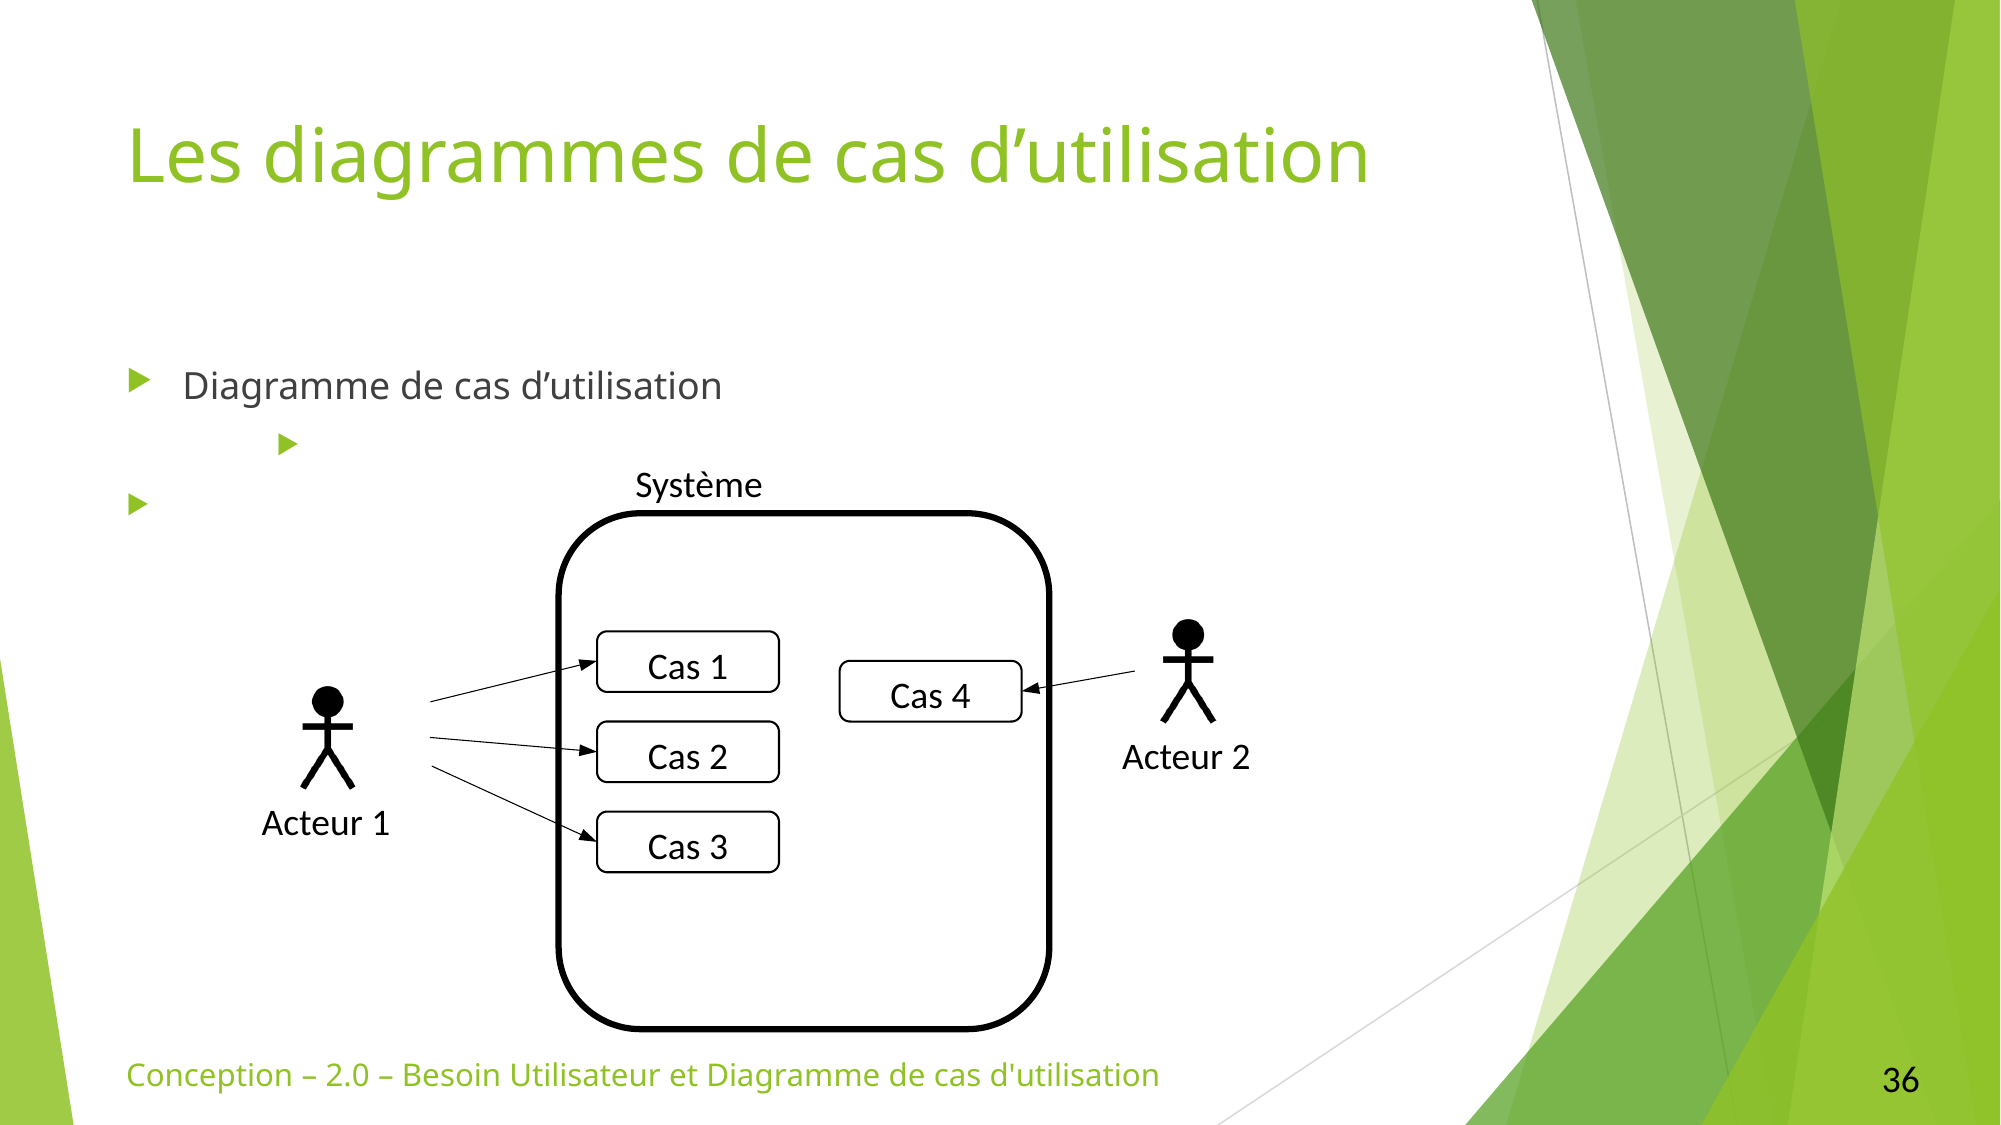

# Les diagrammes de cas d’utilisation
Diagramme de cas d’utilisation
Système
Cas 1
Cas 4
Cas 2
Acteur 2
Acteur 1
Cas 3
Conception – 2.0 – Besoin Utilisateur et Diagramme de cas d'utilisation